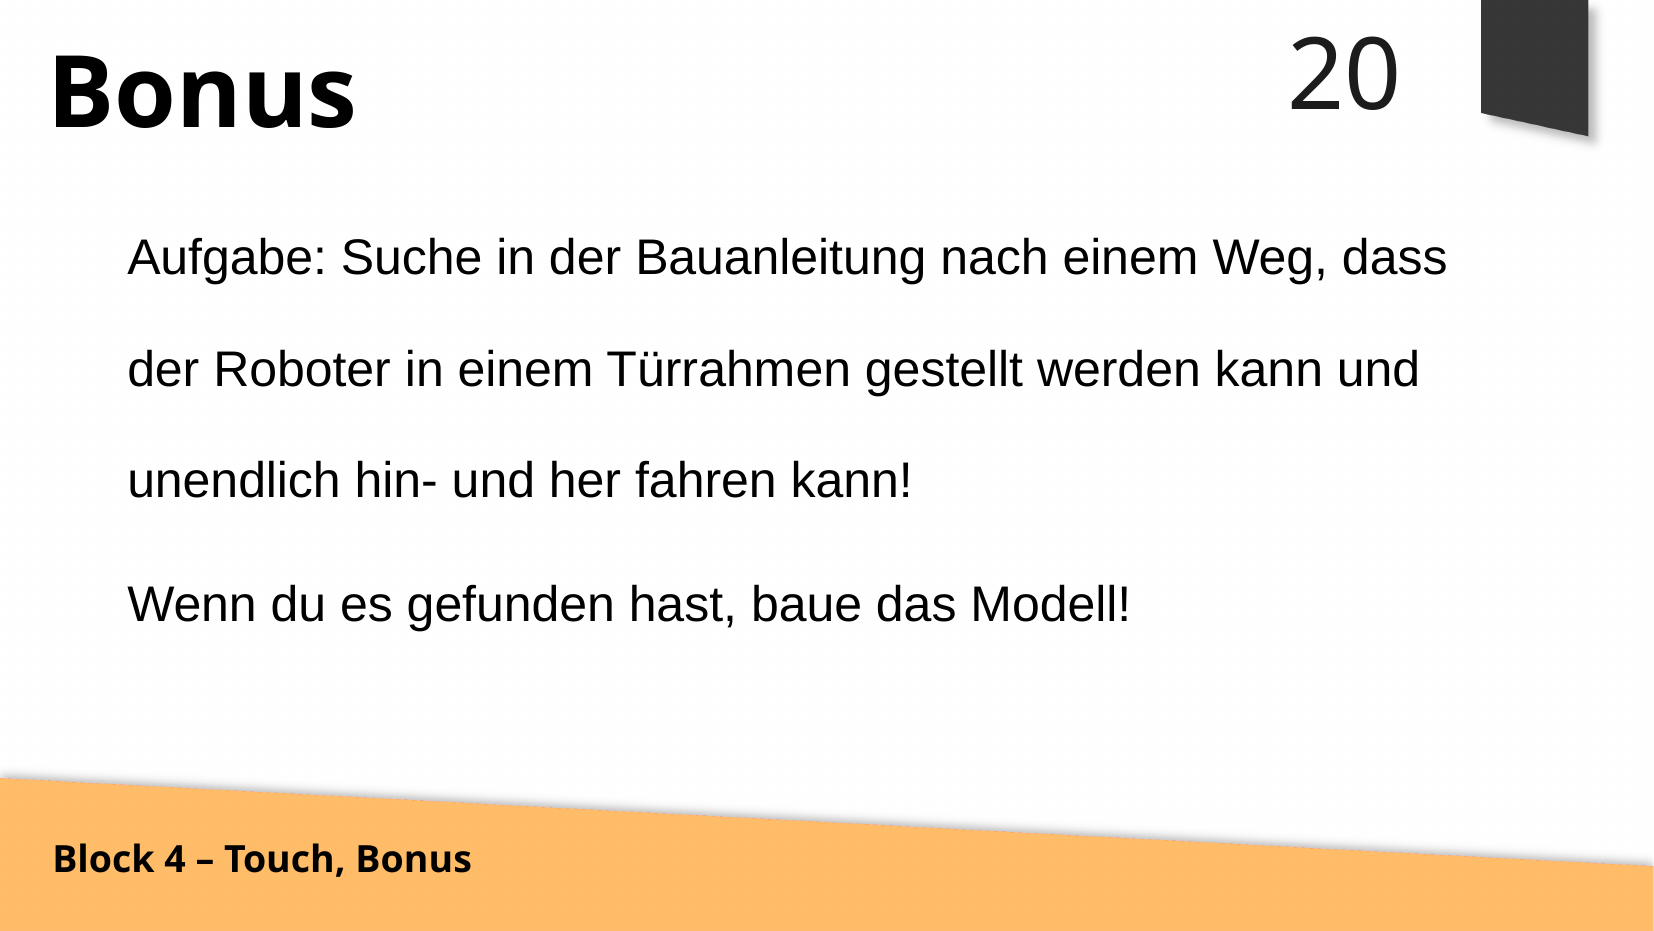

# Bonus
Aufgabe: Suche in der Bauanleitung nach einem Weg, dass der Roboter in einem Türrahmen gestellt werden kann und unendlich hin- und her fahren kann!
Wenn du es gefunden hast, baue das Modell!
Block 4 – Touch, Bonus